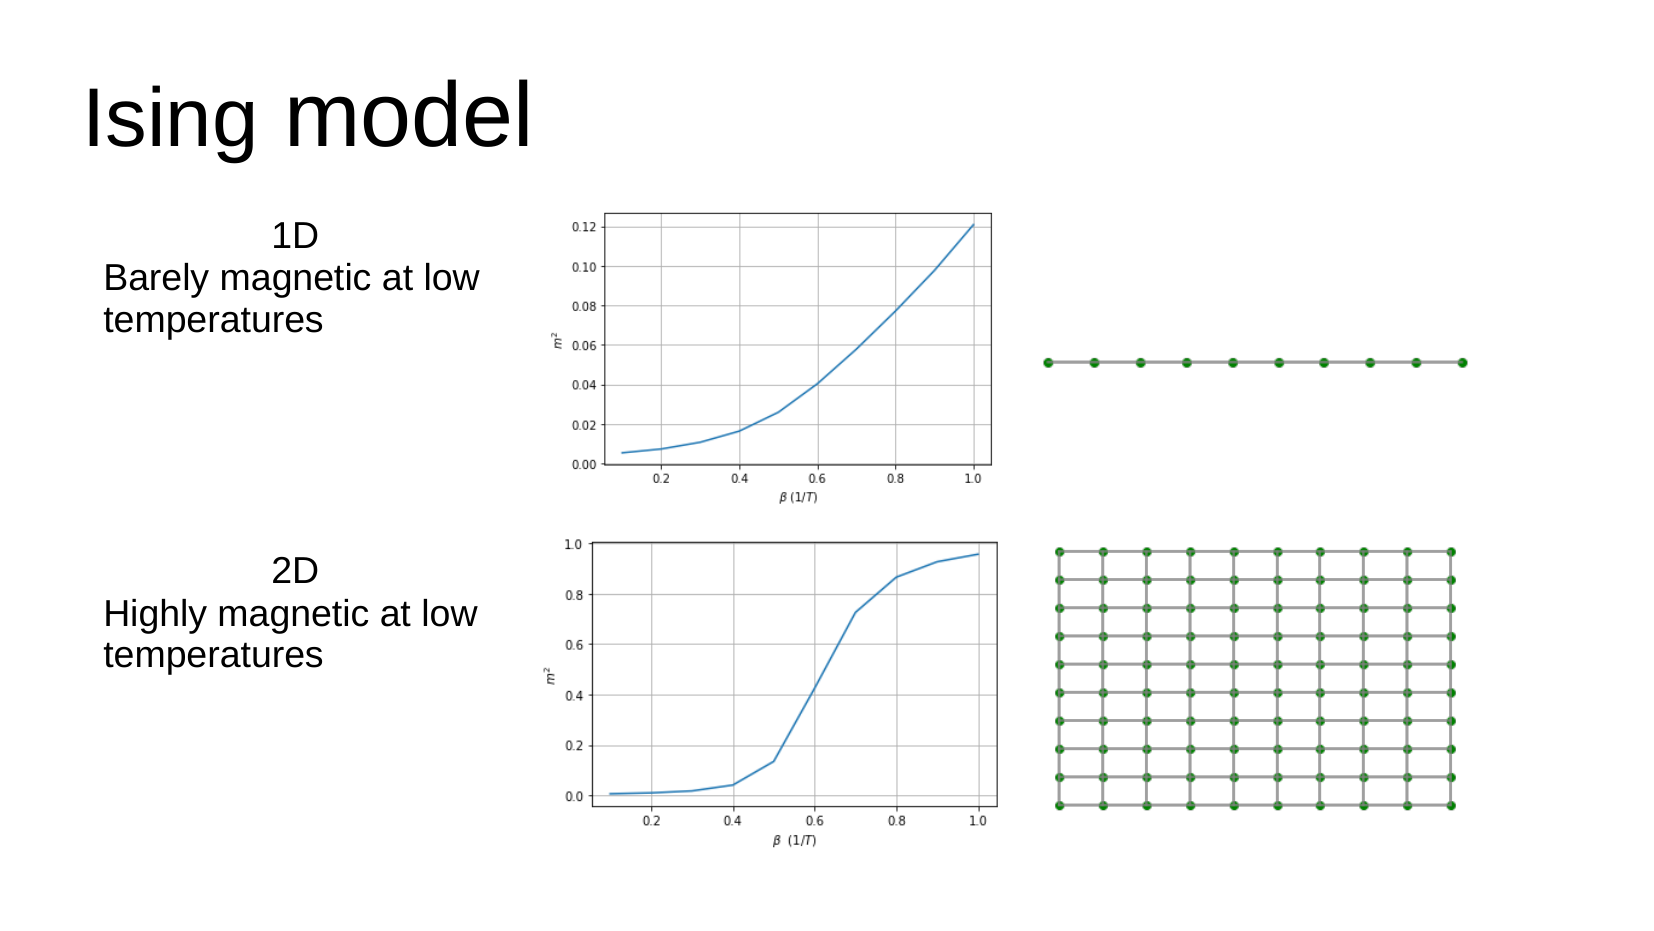

# Ising model
1D
Barely magnetic at low temperatures
2D
Highly magnetic at low temperatures